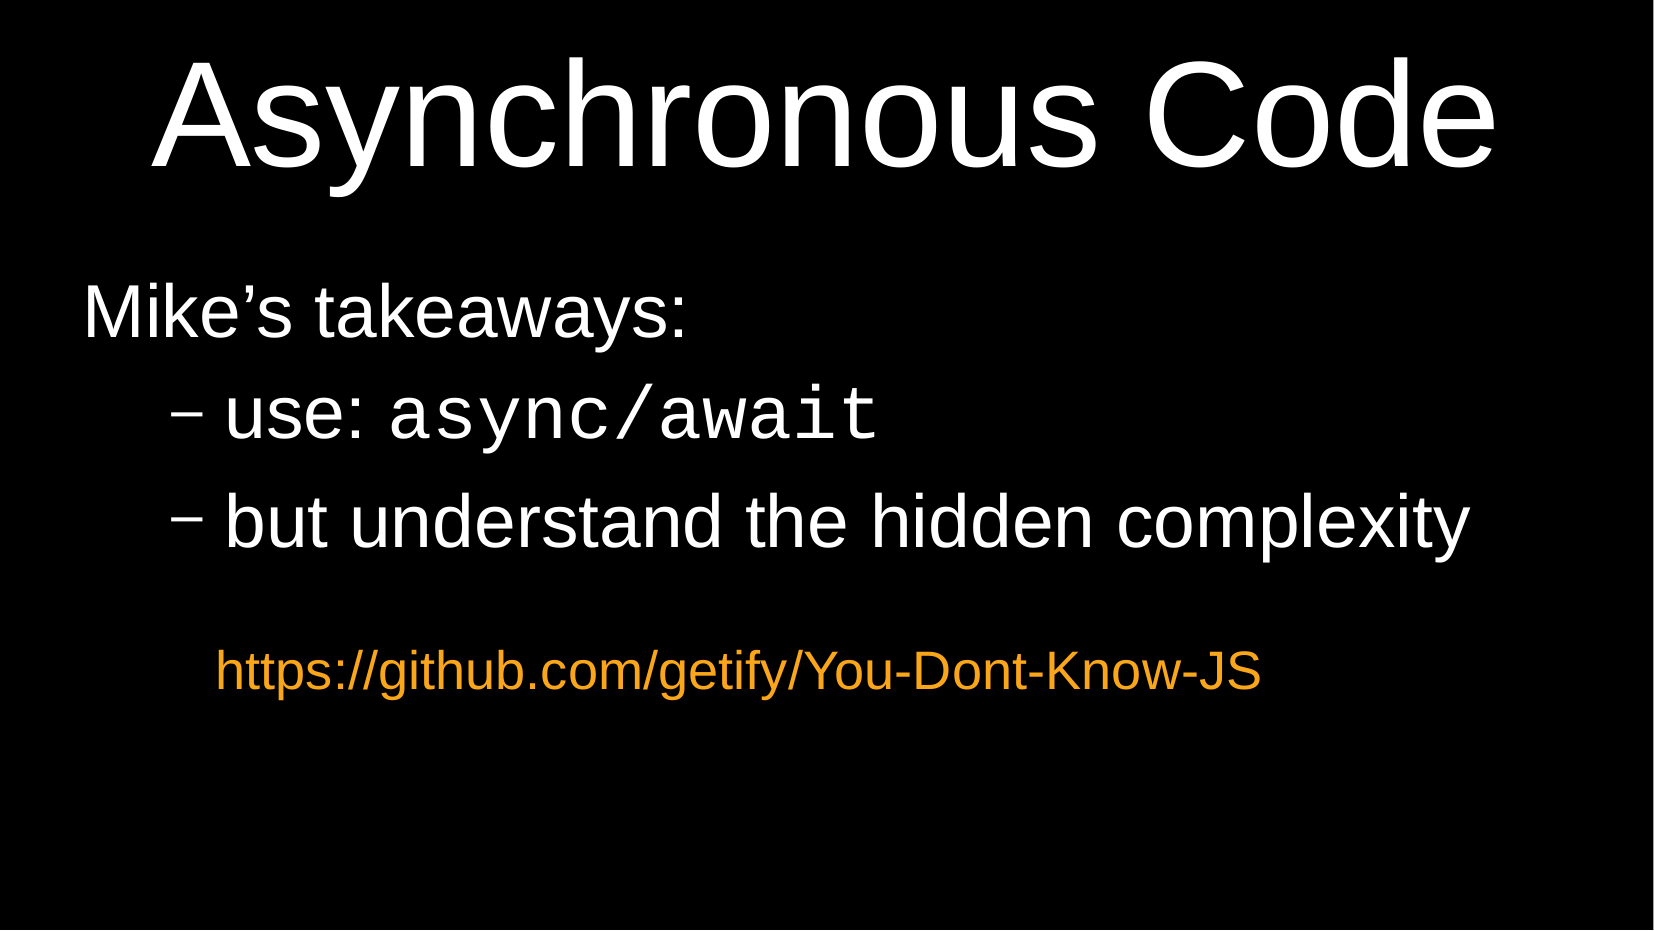

# Asynchronous Code
Mike’s takeaways:
use: async/await
but understand the hidden complexity
https://github.com/getify/You-Dont-Know-JS